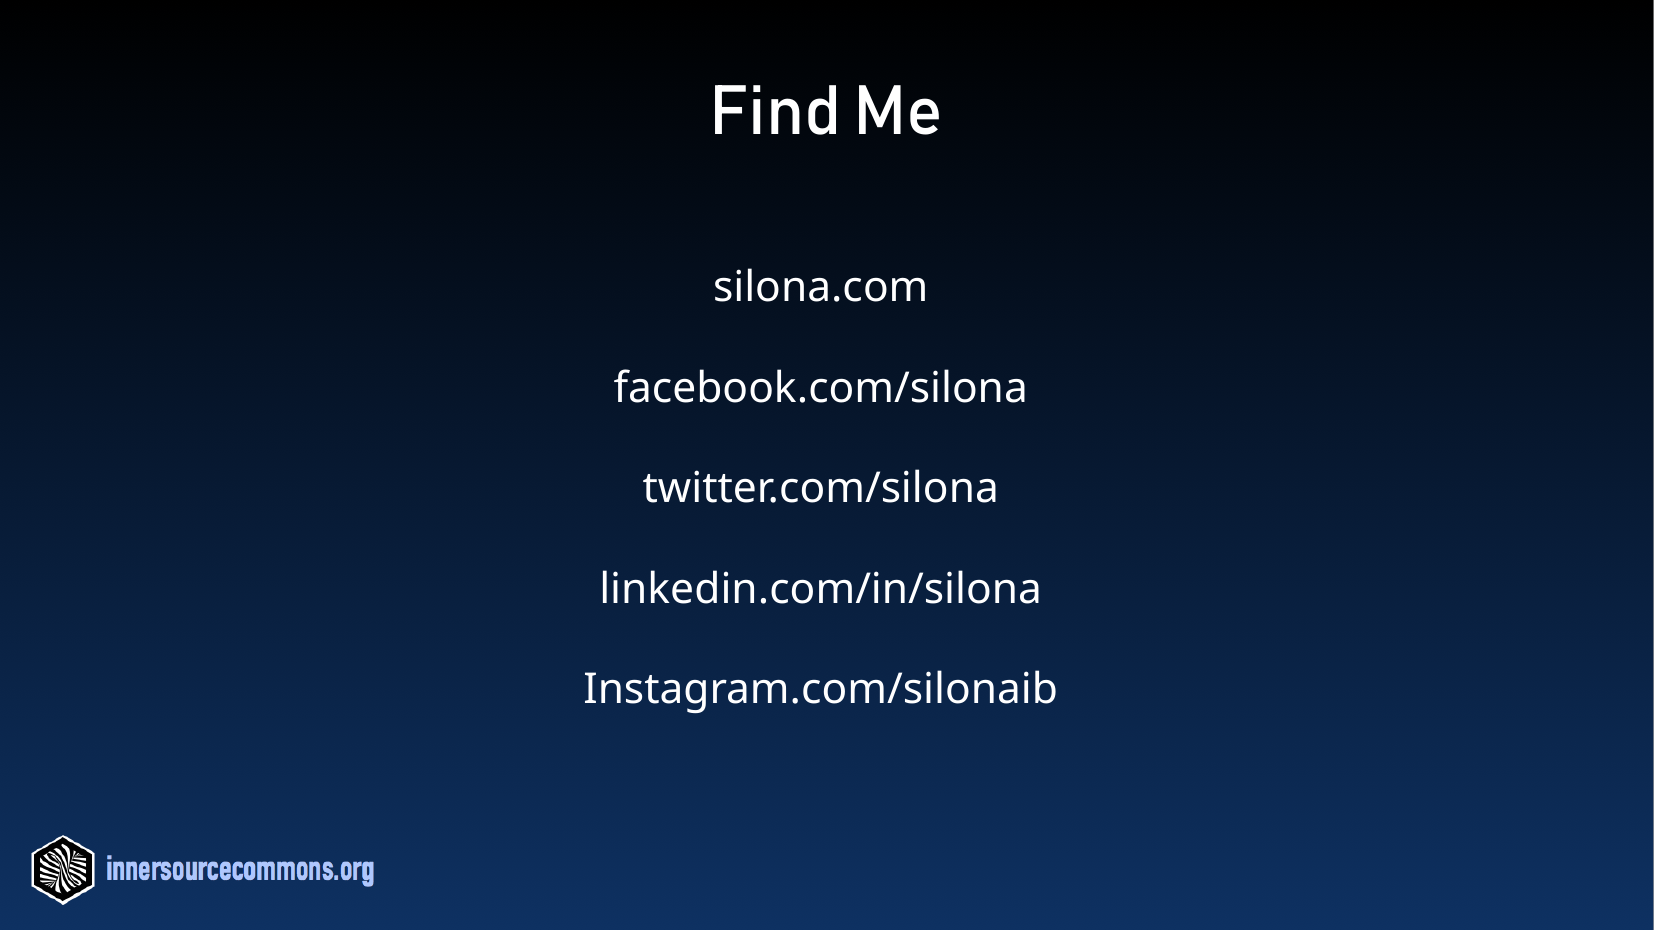

# Find Me
silona.com
facebook.com/silona
twitter.com/silona
linkedin.com/in/silona
Instagram.com/silonaib